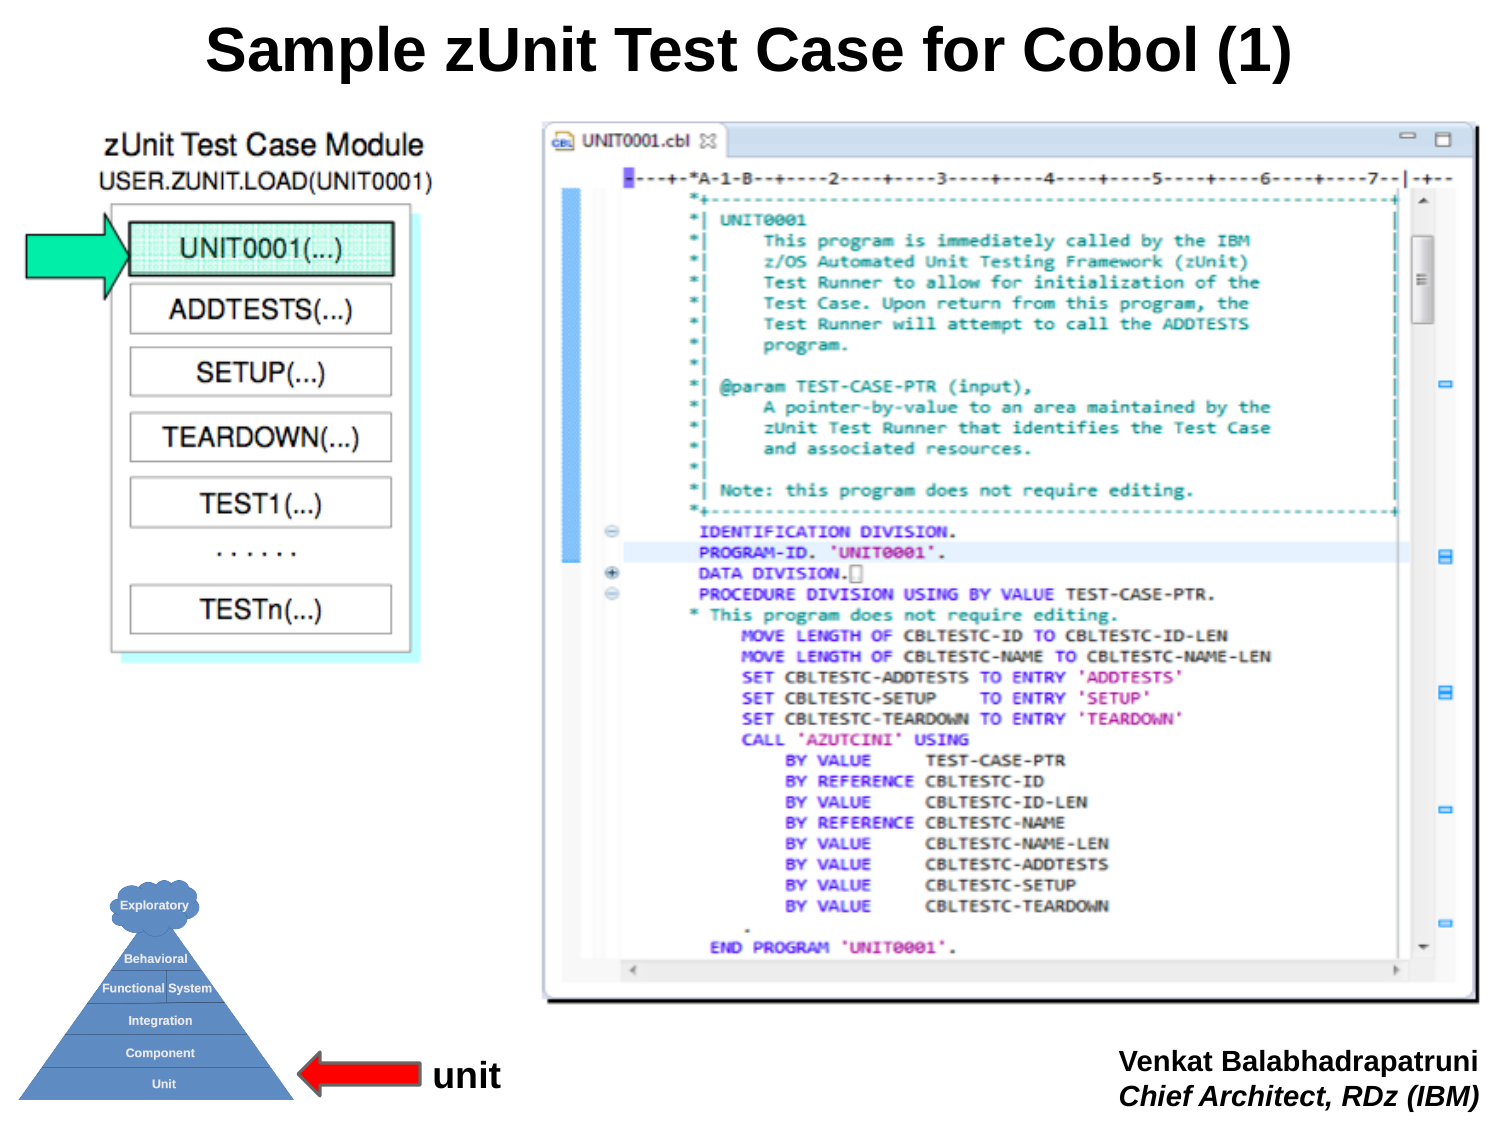

Sample zUnit Test Case for Cobol (1)
Venkat Balabhadrapatruni
Chief Architect, RDz (IBM)
unit